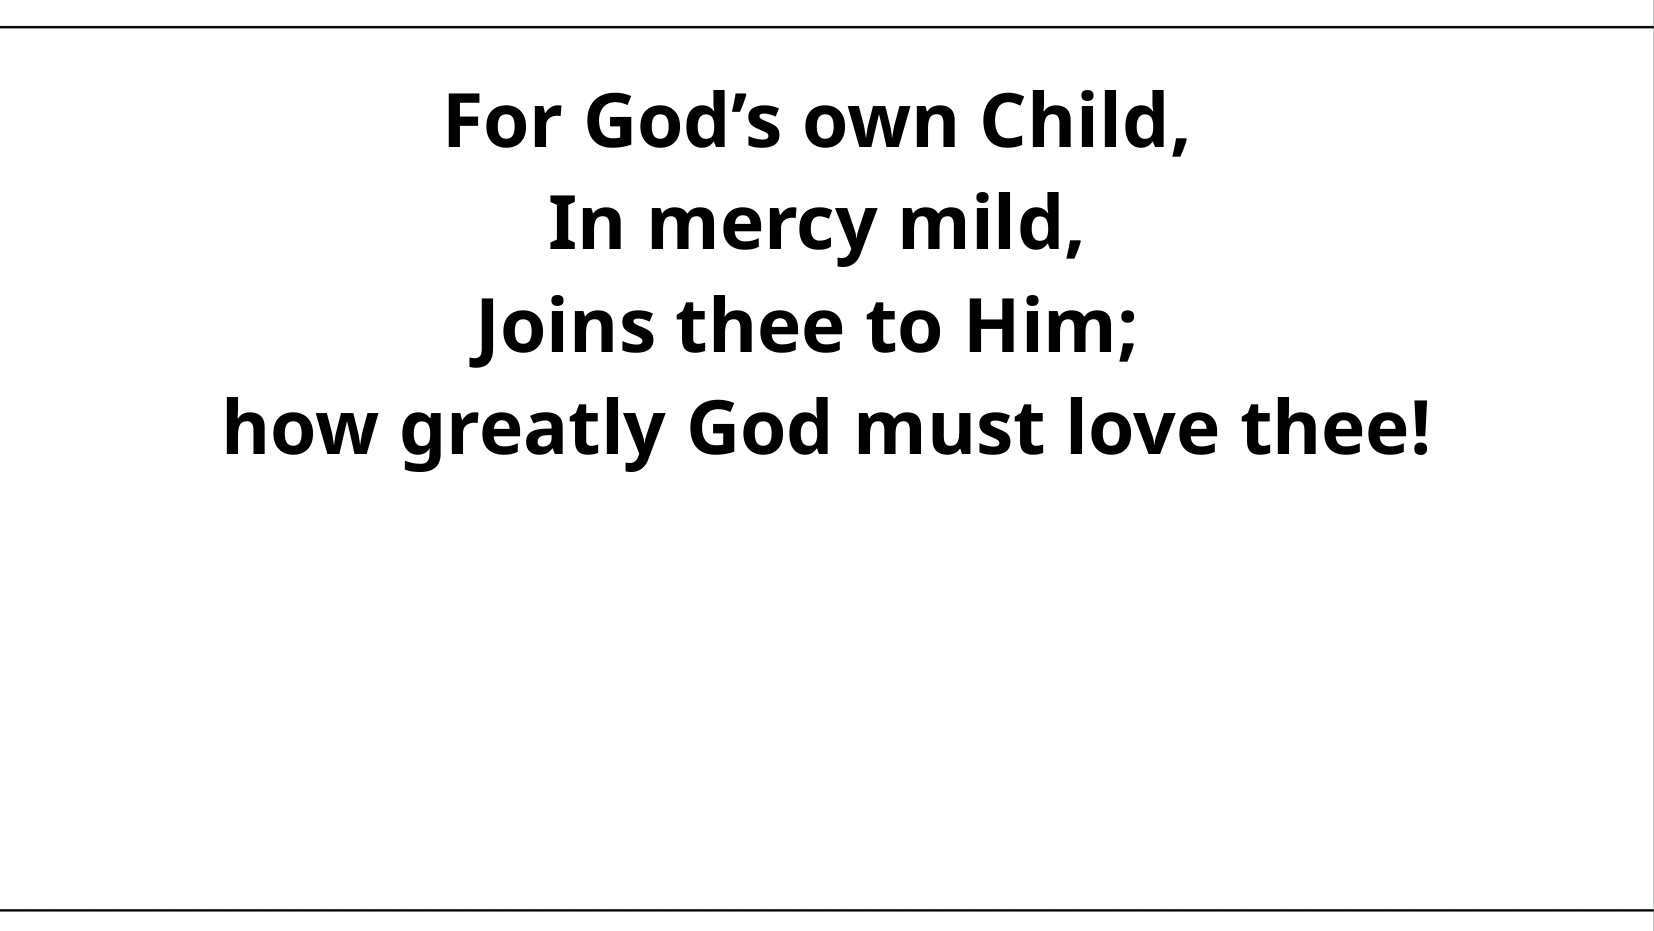

For God’s own Child,
In mercy mild,
Joins thee to Him;
how greatly God must love thee!